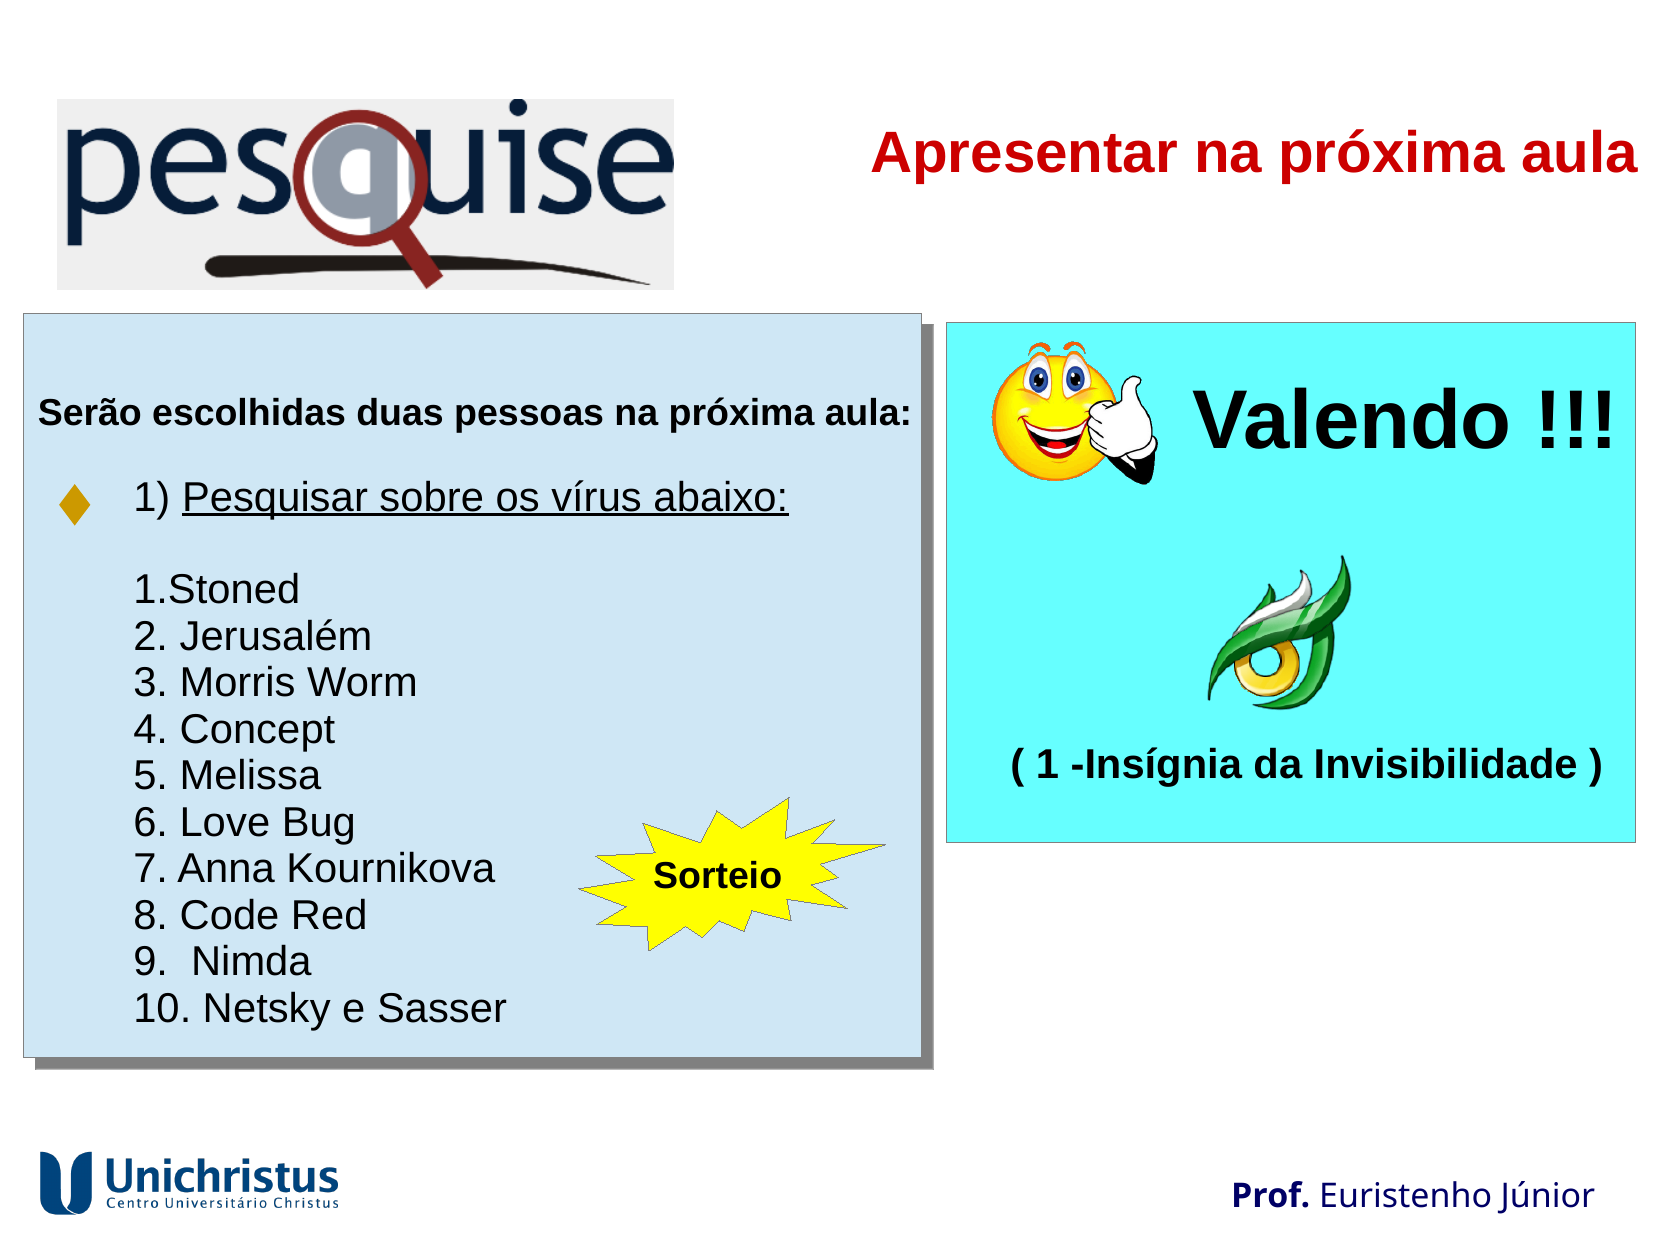

Apresentar na próxima aula
Valendo !!!
Serão escolhidas duas pessoas na próxima aula:
1) Pesquisar sobre os vírus abaixo:
1.Stoned
2. Jerusalém
3. Morris Worm
4. Concept
5. Melissa
6. Love Bug
7. Anna Kournikova
8. Code Red
9. Nimda
10. Netsky e Sasser
 ( 1 -Insígnia da Invisibilidade )
Sorteio
Prof. Euristenho Júnior